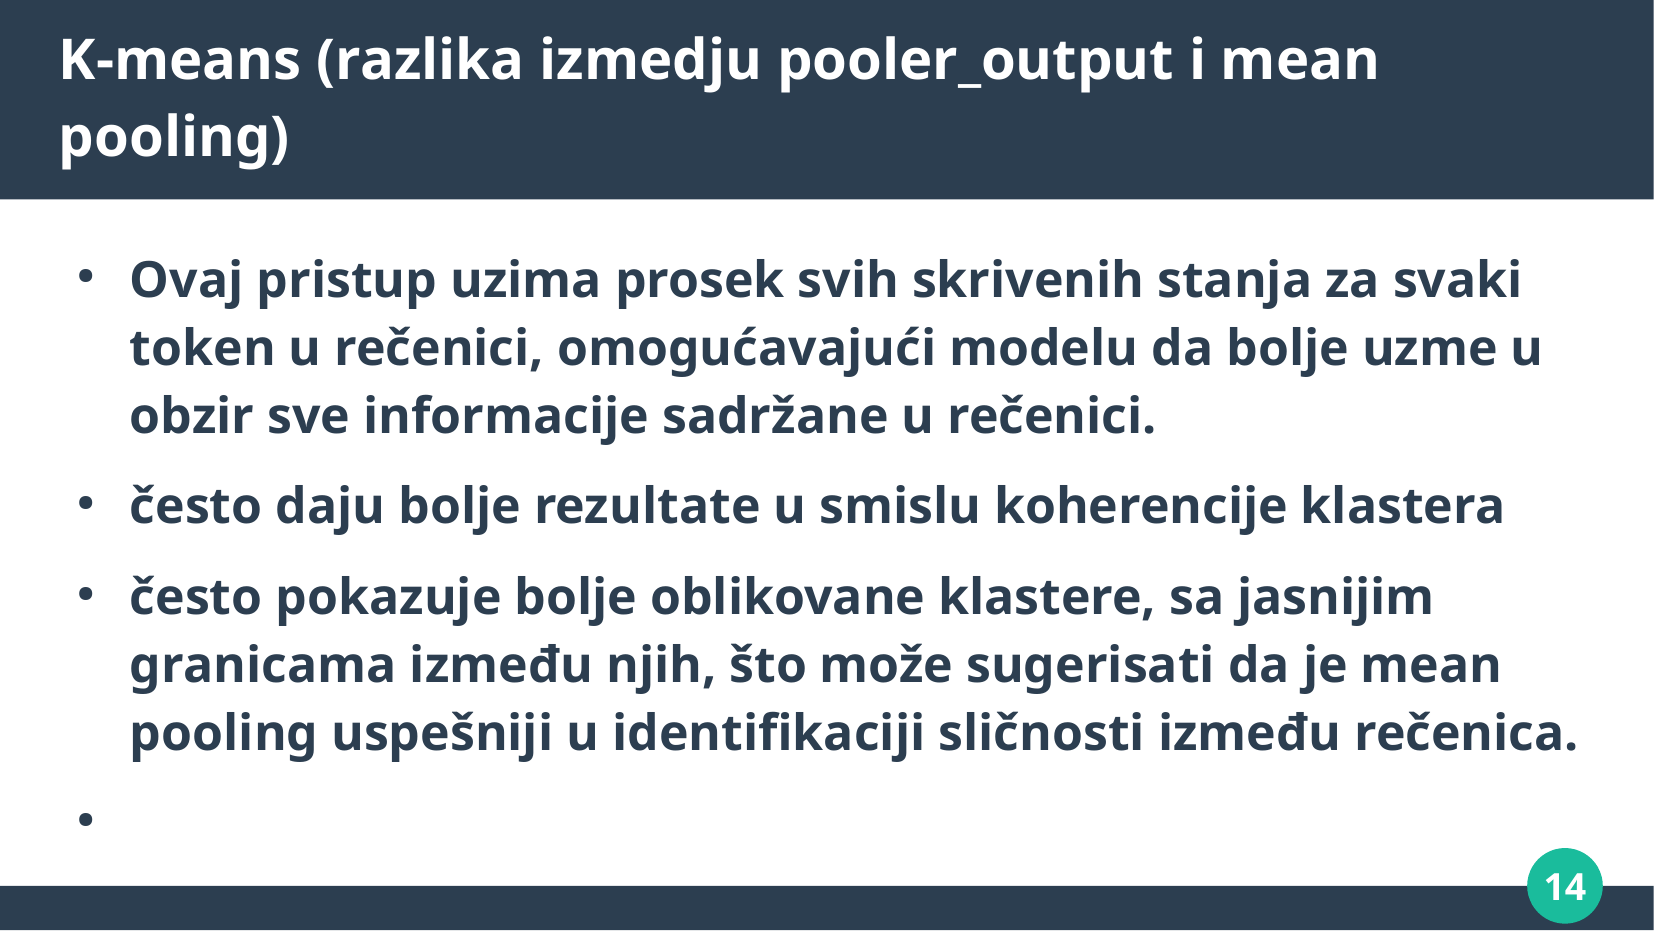

# K-means (razlika izmedju pooler_output i mean pooling)
Ovaj pristup uzima prosek svih skrivenih stanja za svaki token u rečenici, omogućavajući modelu da bolje uzme u obzir sve informacije sadržane u rečenici.
često daju bolje rezultate u smislu koherencije klastera
često pokazuje bolje oblikovane klastere, sa jasnijim granicama između njih, što može sugerisati da je mean pooling uspešniji u identifikaciji sličnosti između rečenica.